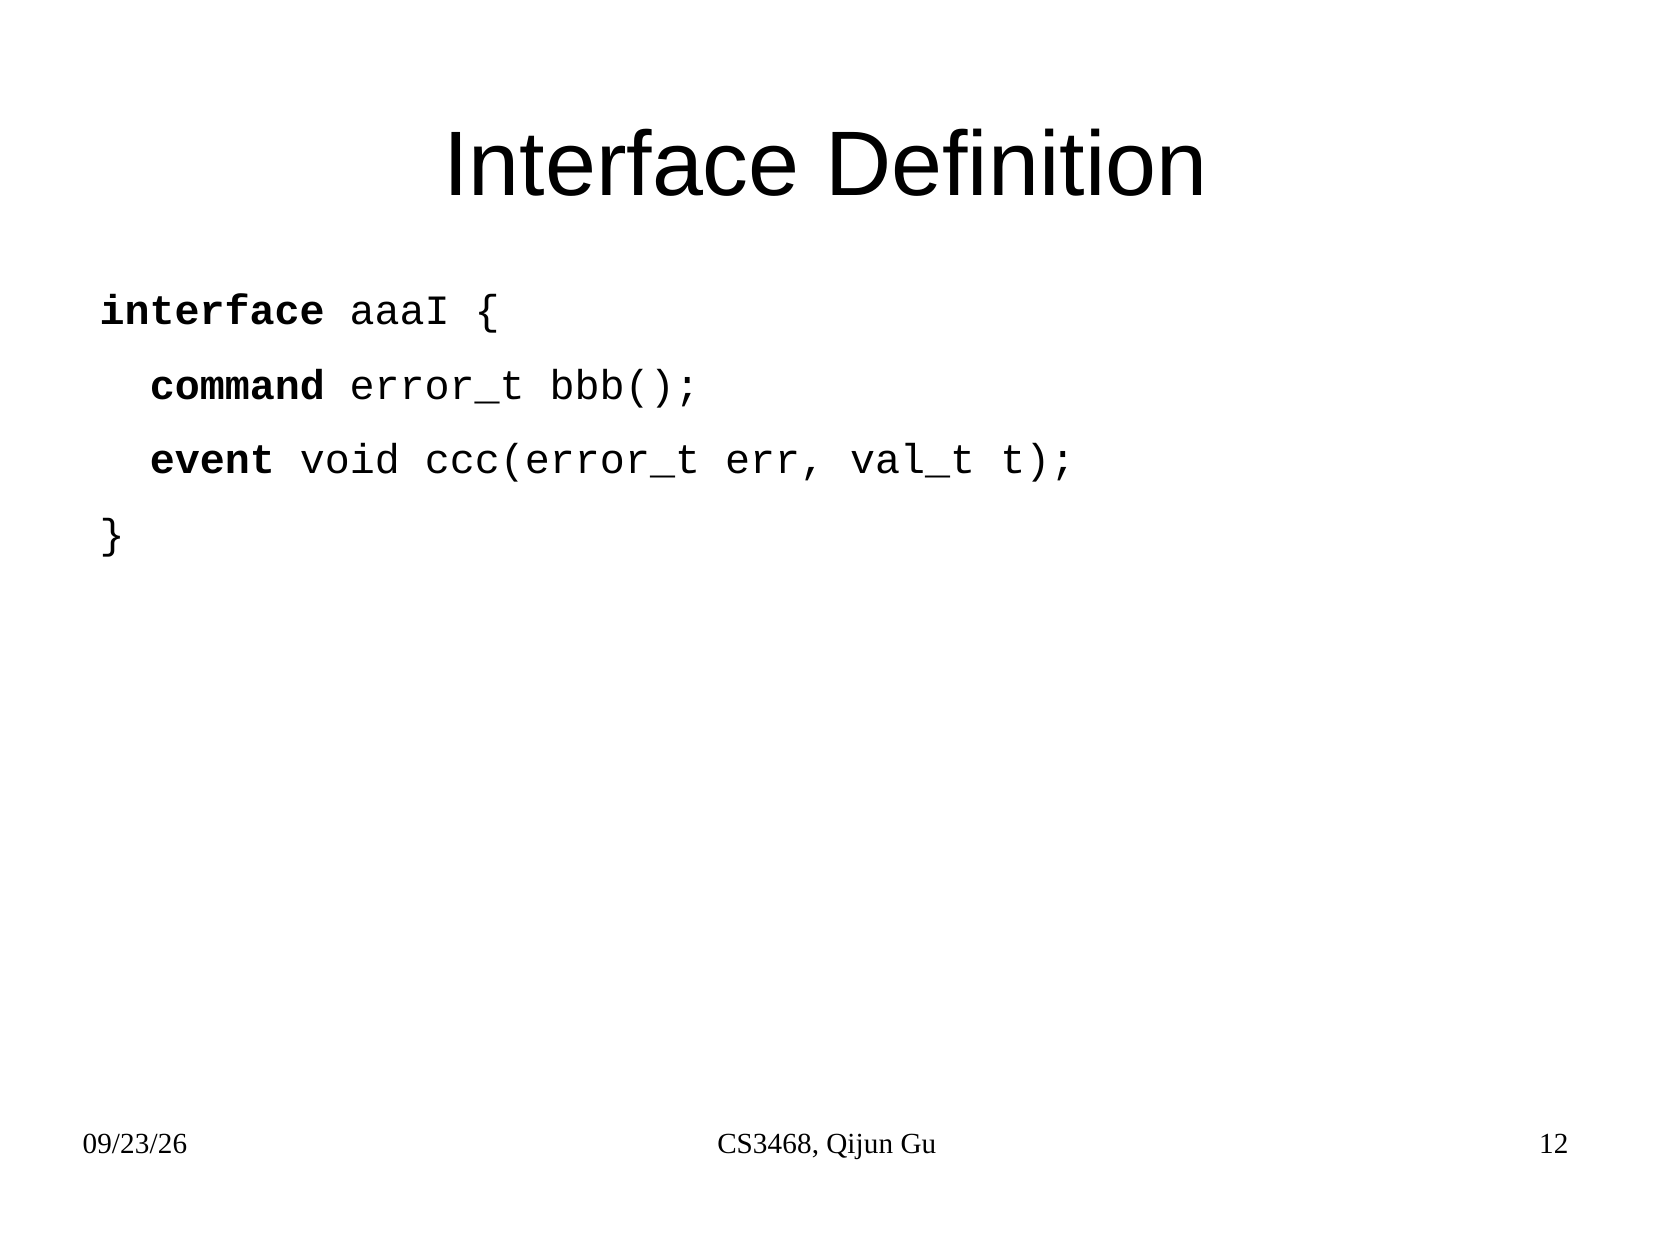

# Interface Definition
interface aaaI {
 command error_t bbb();
 event void ccc(error_t err, val_t t);
}
CS3468, Qijun Gu
12